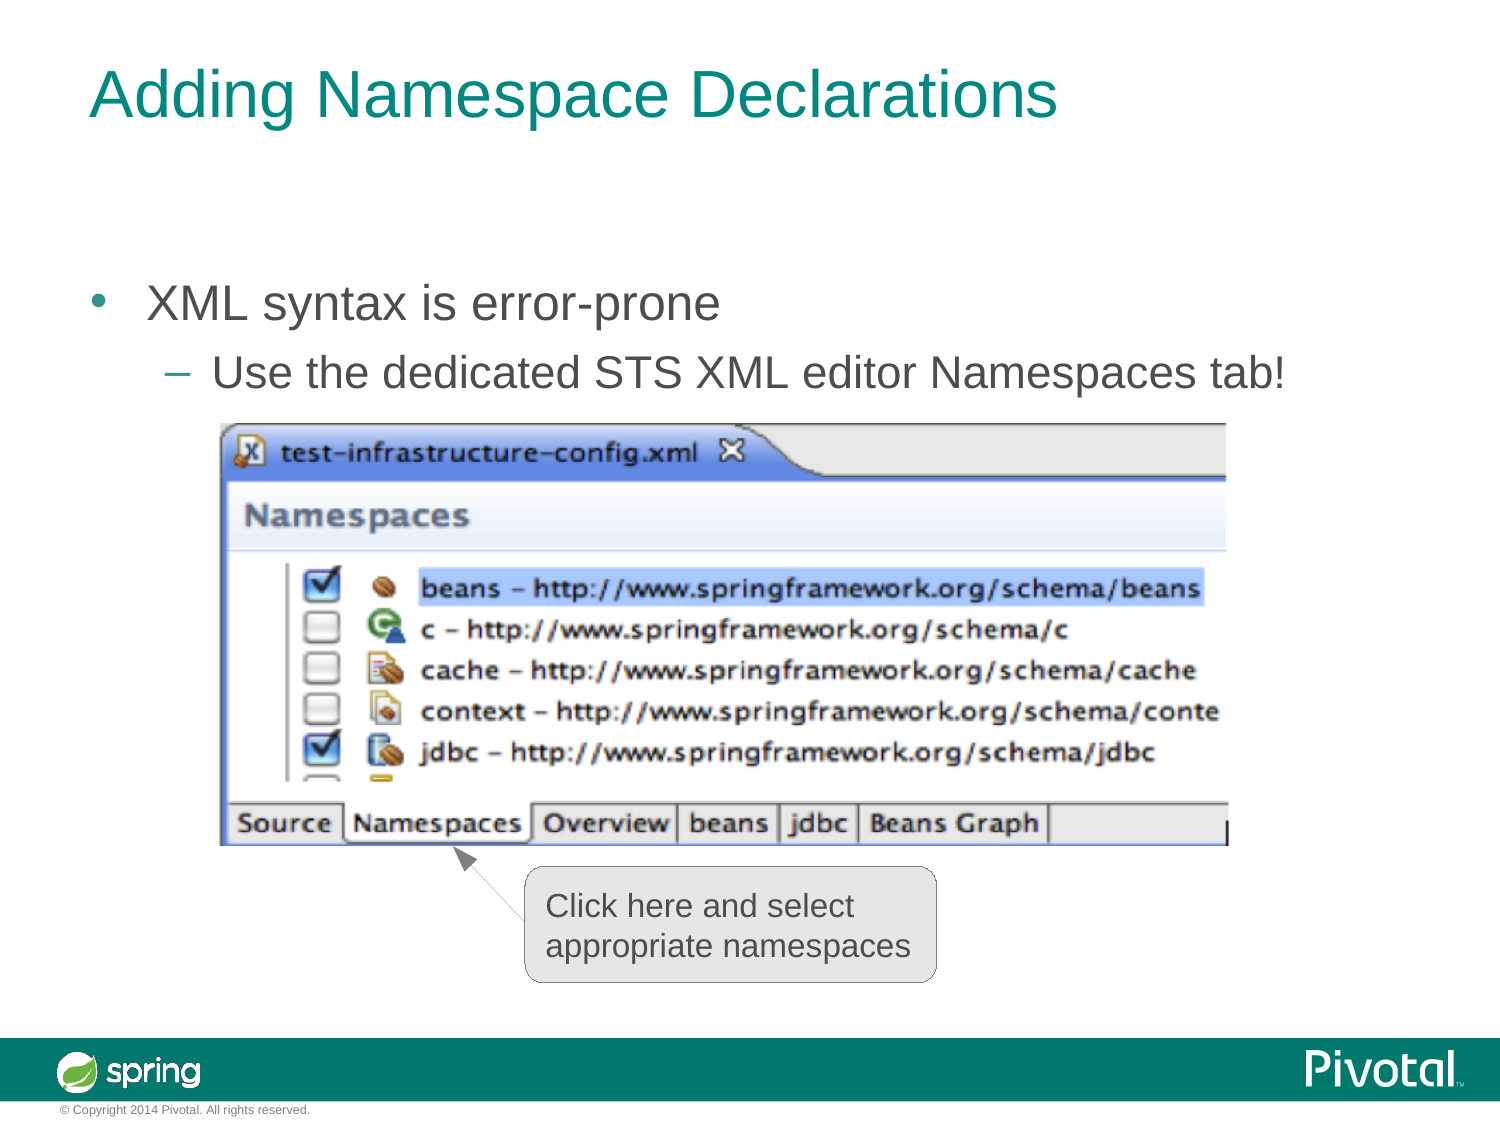

# Adding Namespace Declarations
XML syntax is error-prone
Use the dedicated STS XML editor Namespaces tab!
Click here and select
appropriate namespaces